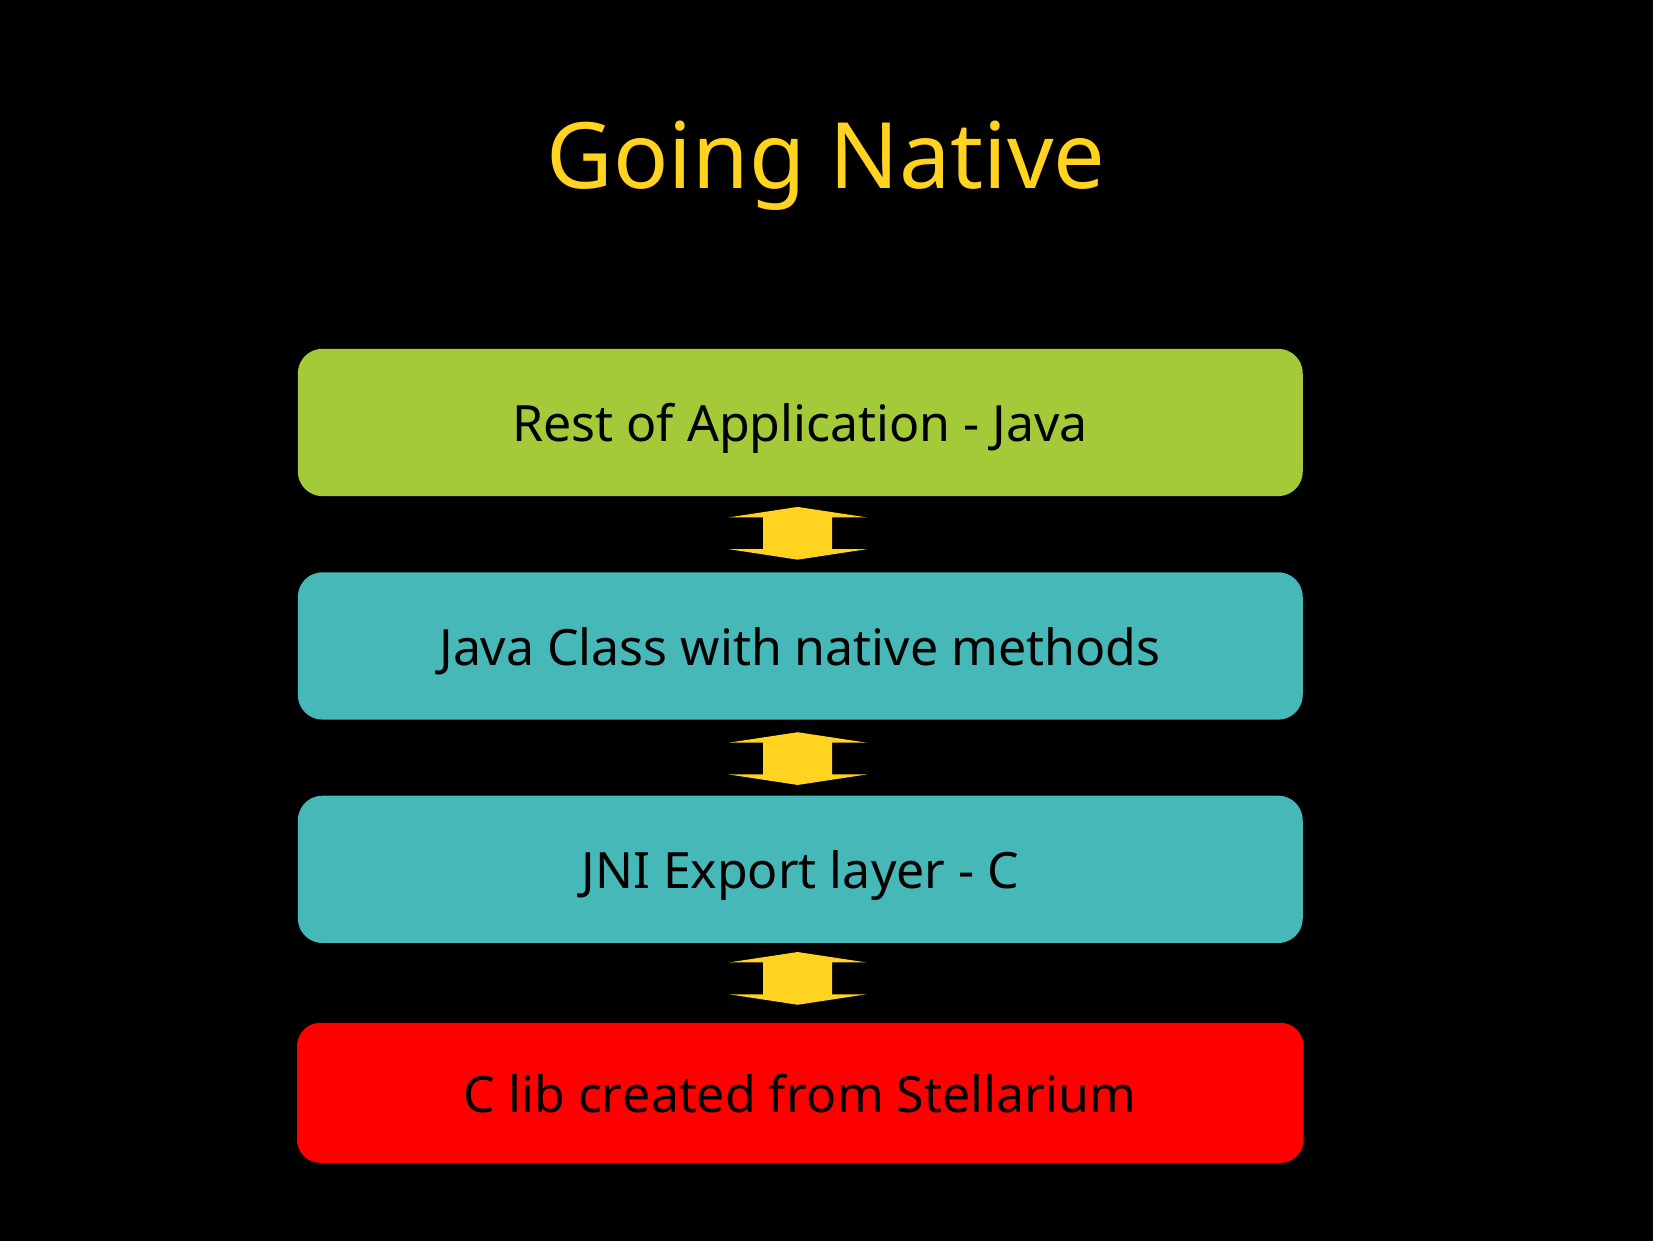

# Going Native
Rest of Application - Java
Java Class with native methods
JNI Export layer - C
C lib created from Stellarium